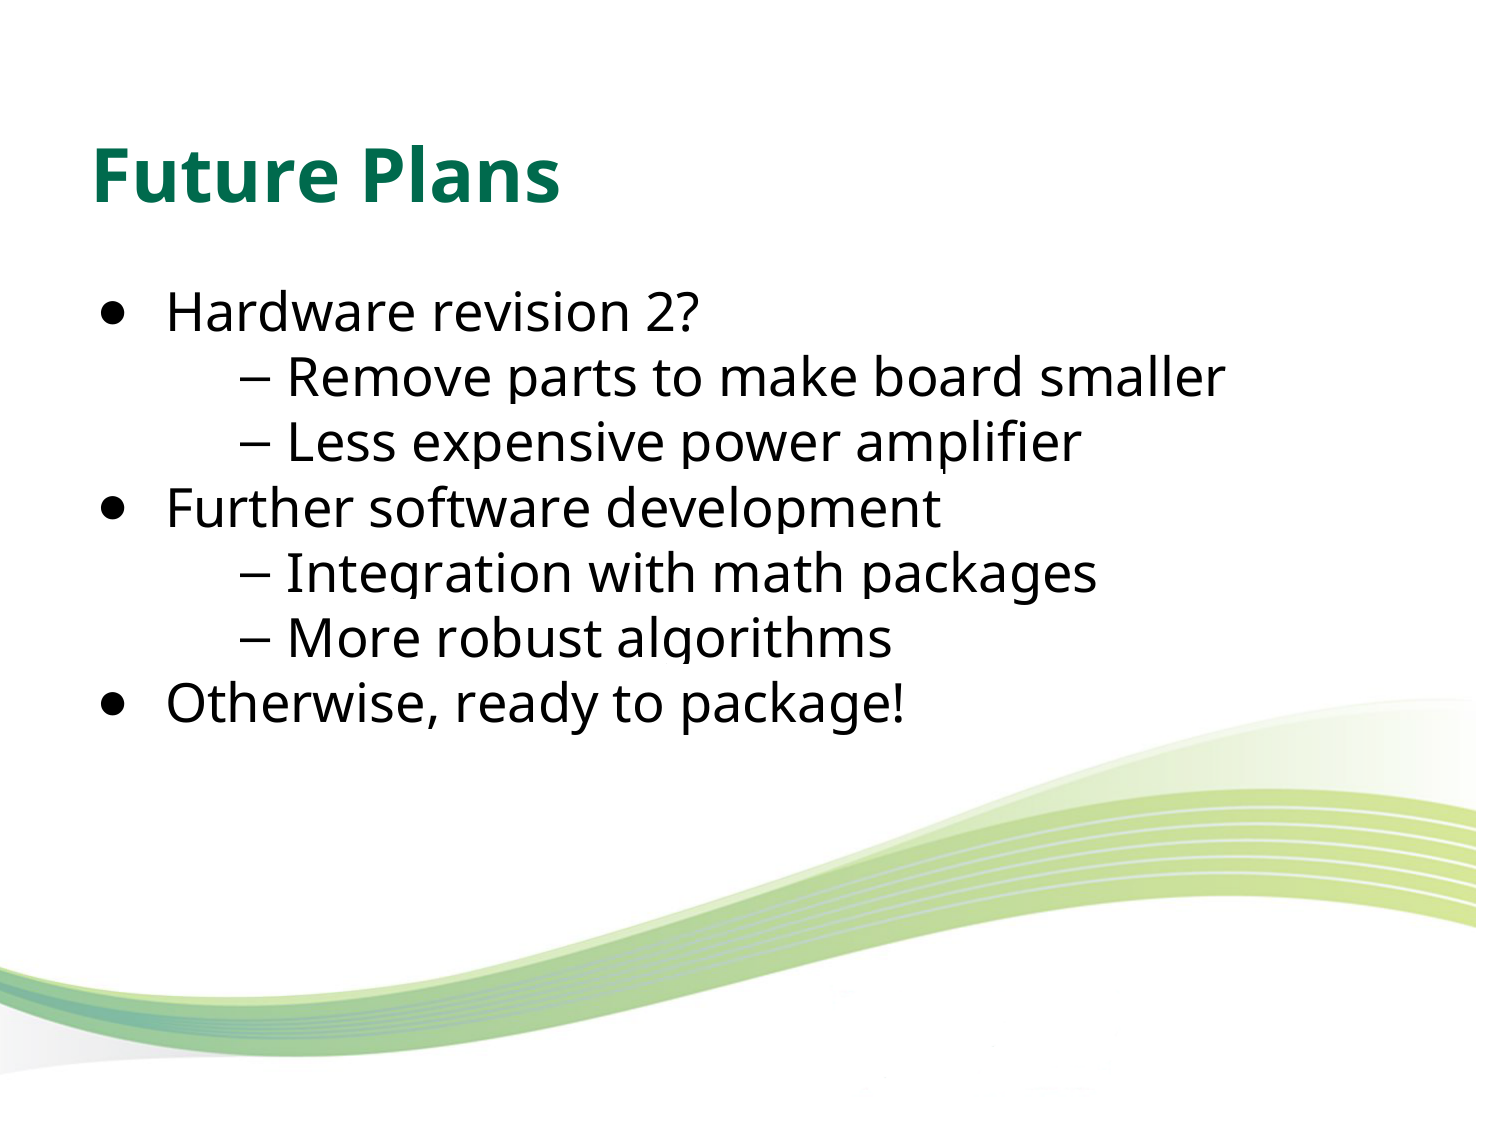

# Future Plans
Hardware revision 2?
Remove parts to make board smaller
Less expensive power amplifier
Further software development
Integration with math packages
More robust algorithms
Otherwise, ready to package!